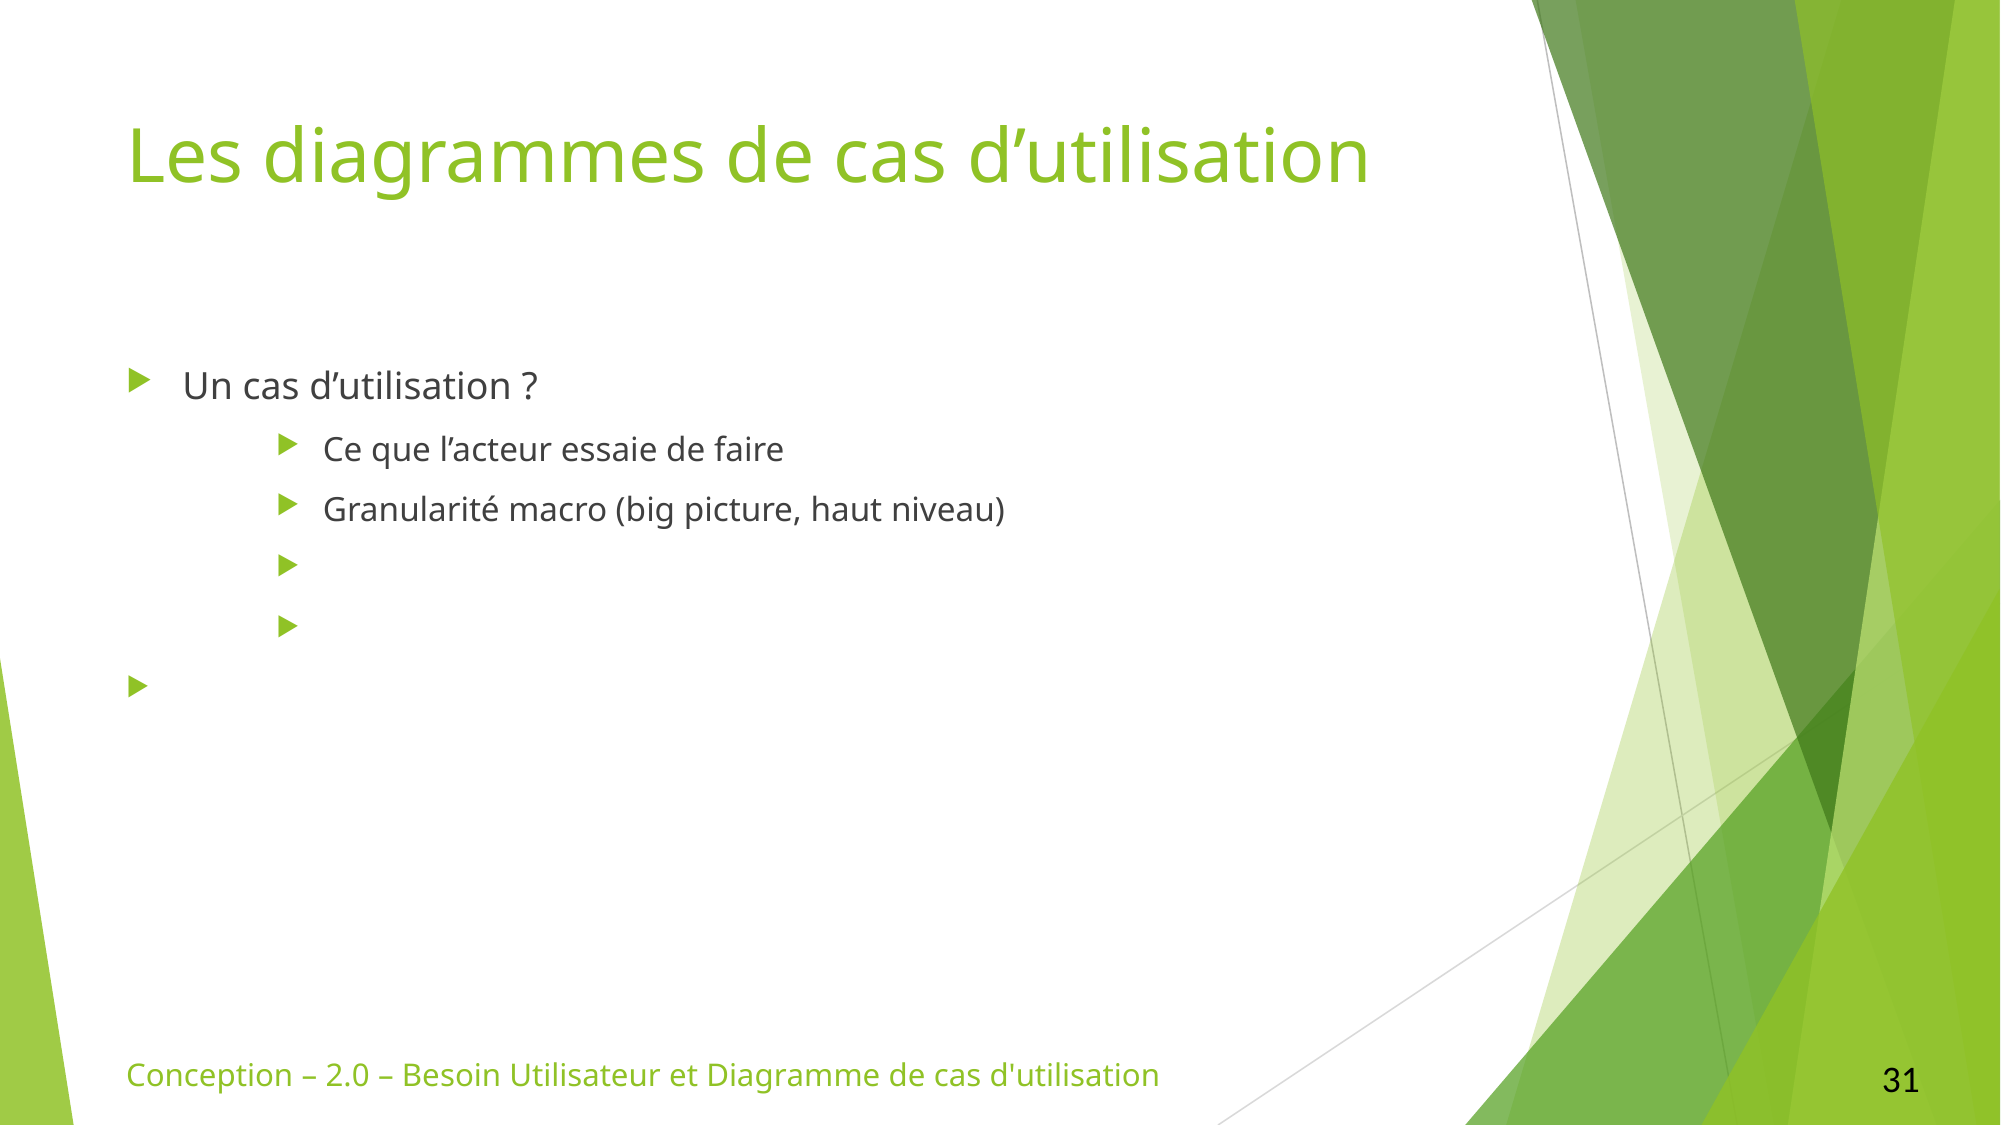

# Les diagrammes de cas d’utilisation
Un cas d’utilisation ?
Ce que l’acteur essaie de faire
Granularité macro (big picture, haut niveau)
Conception – 2.0 – Besoin Utilisateur et Diagramme de cas d'utilisation